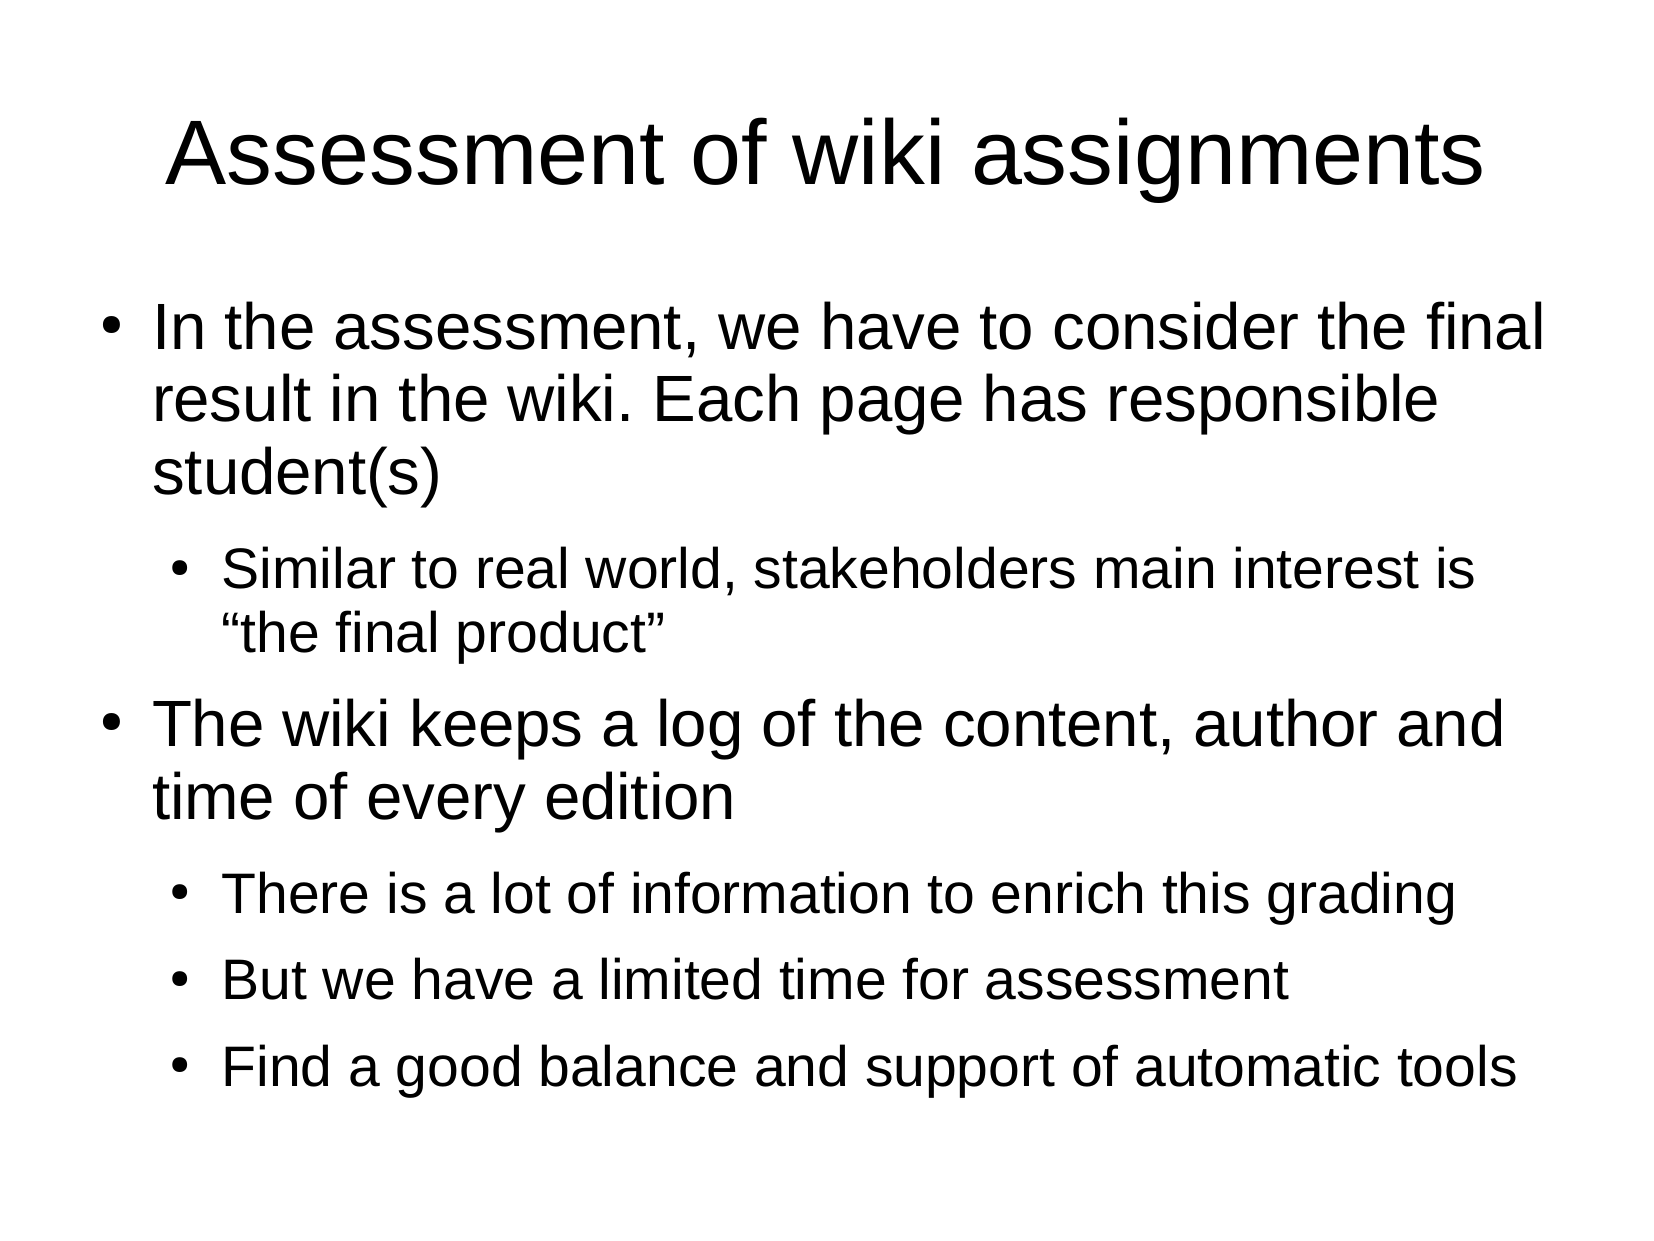

# Assessment of wiki assignments
In the assessment, we have to consider the final result in the wiki. Each page has responsible student(s)
Similar to real world, stakeholders main interest is “the final product”
The wiki keeps a log of the content, author and time of every edition
There is a lot of information to enrich this grading
But we have a limited time for assessment
Find a good balance and support of automatic tools